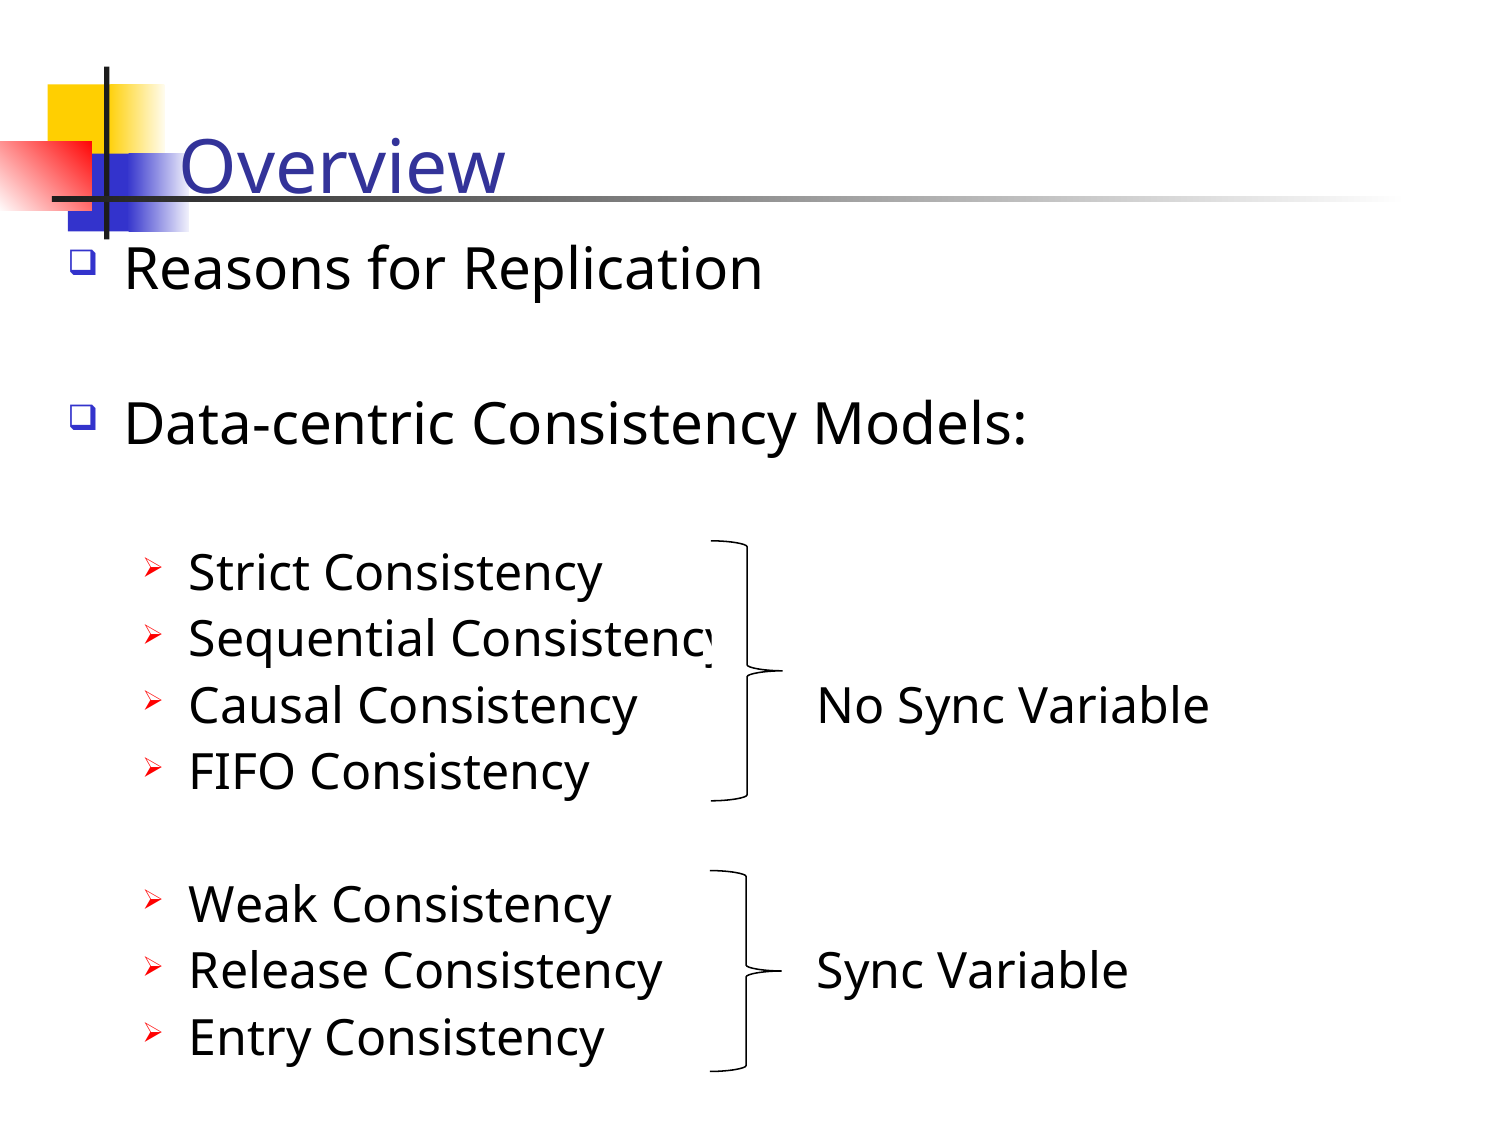

Overview
Reasons for Replication
Data-centric Consistency Models:
Strict Consistency
Sequential Consistency
Causal Consistency		No Sync Variable
FIFO Consistency
Weak Consistency
Release Consistency		Sync Variable
Entry Consistency